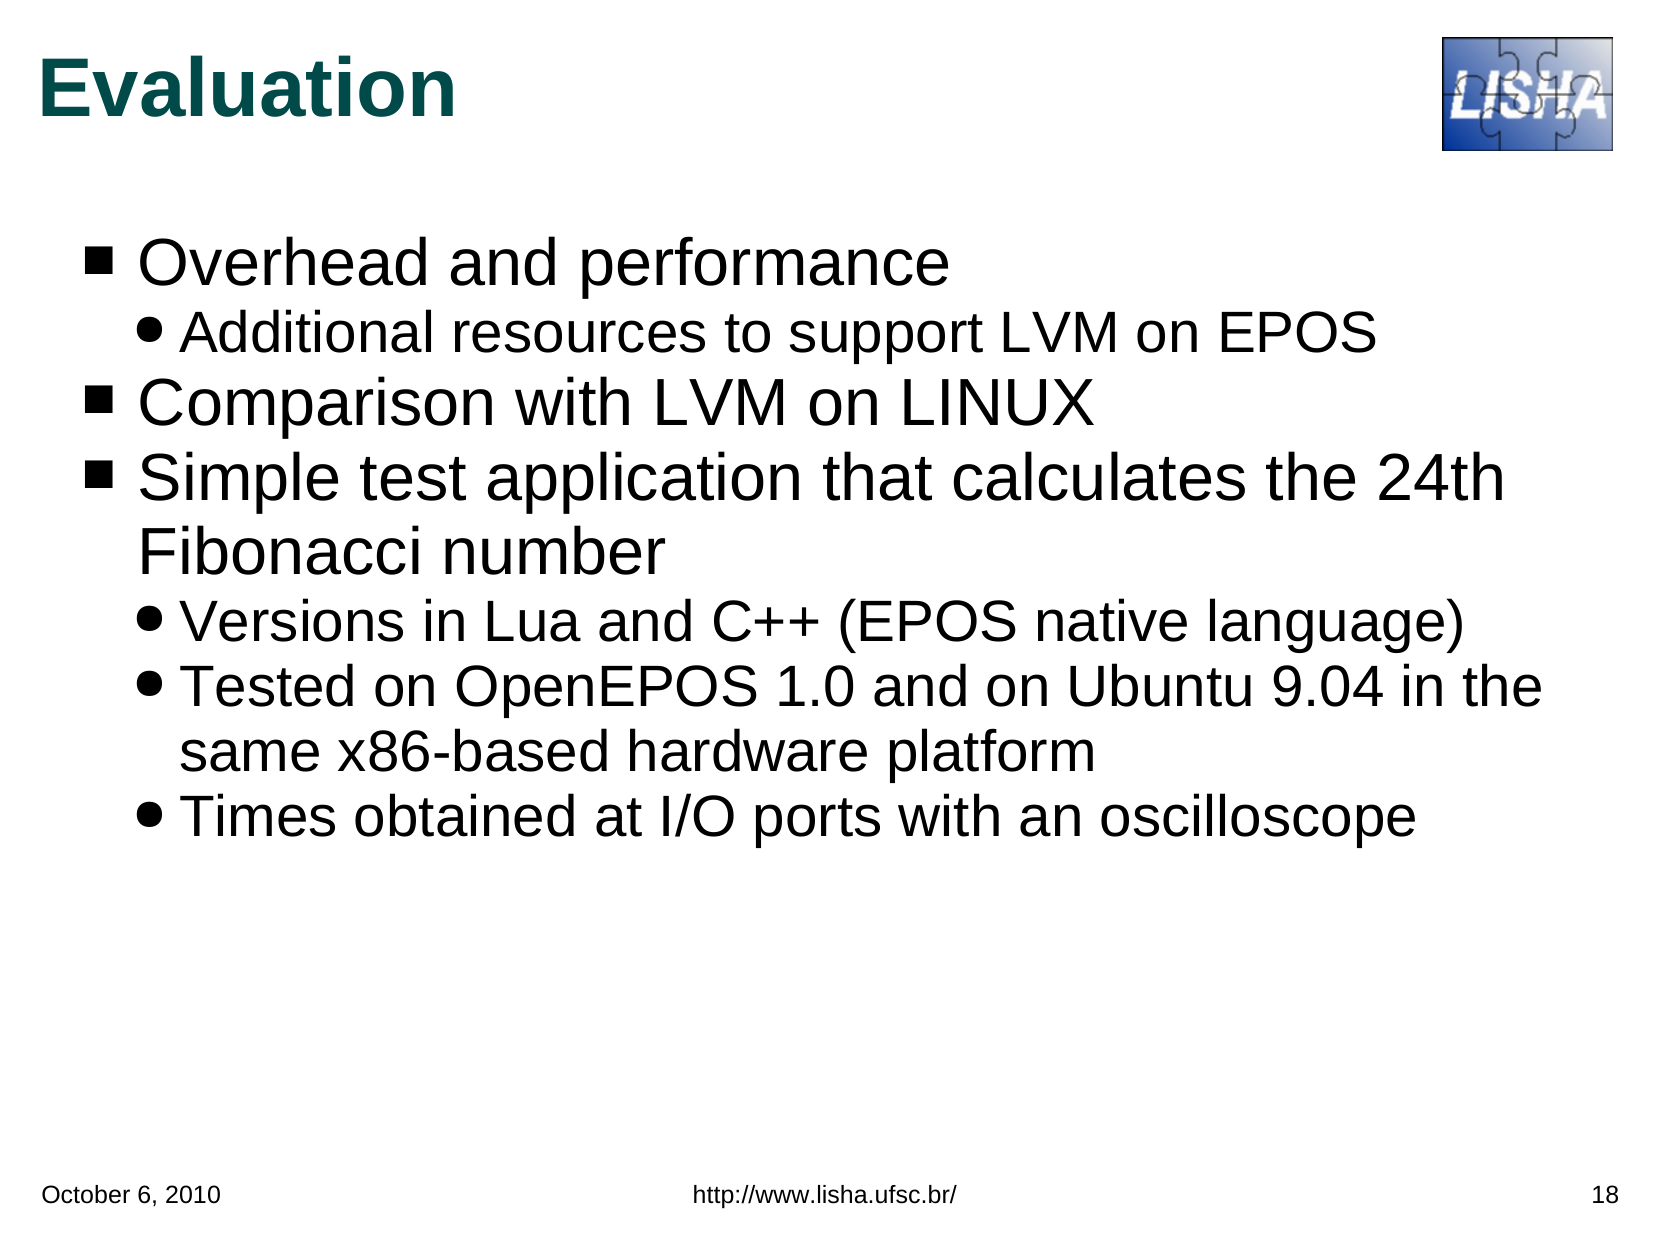

# Evaluation
Overhead and performance
Additional resources to support LVM on EPOS
Comparison with LVM on LINUX
Simple test application that calculates the 24th Fibonacci number
Versions in Lua and C++ (EPOS native language)
Tested on OpenEPOS 1.0 and on Ubuntu 9.04 in the same x86-based hardware platform
Times obtained at I/O ports with an oscilloscope